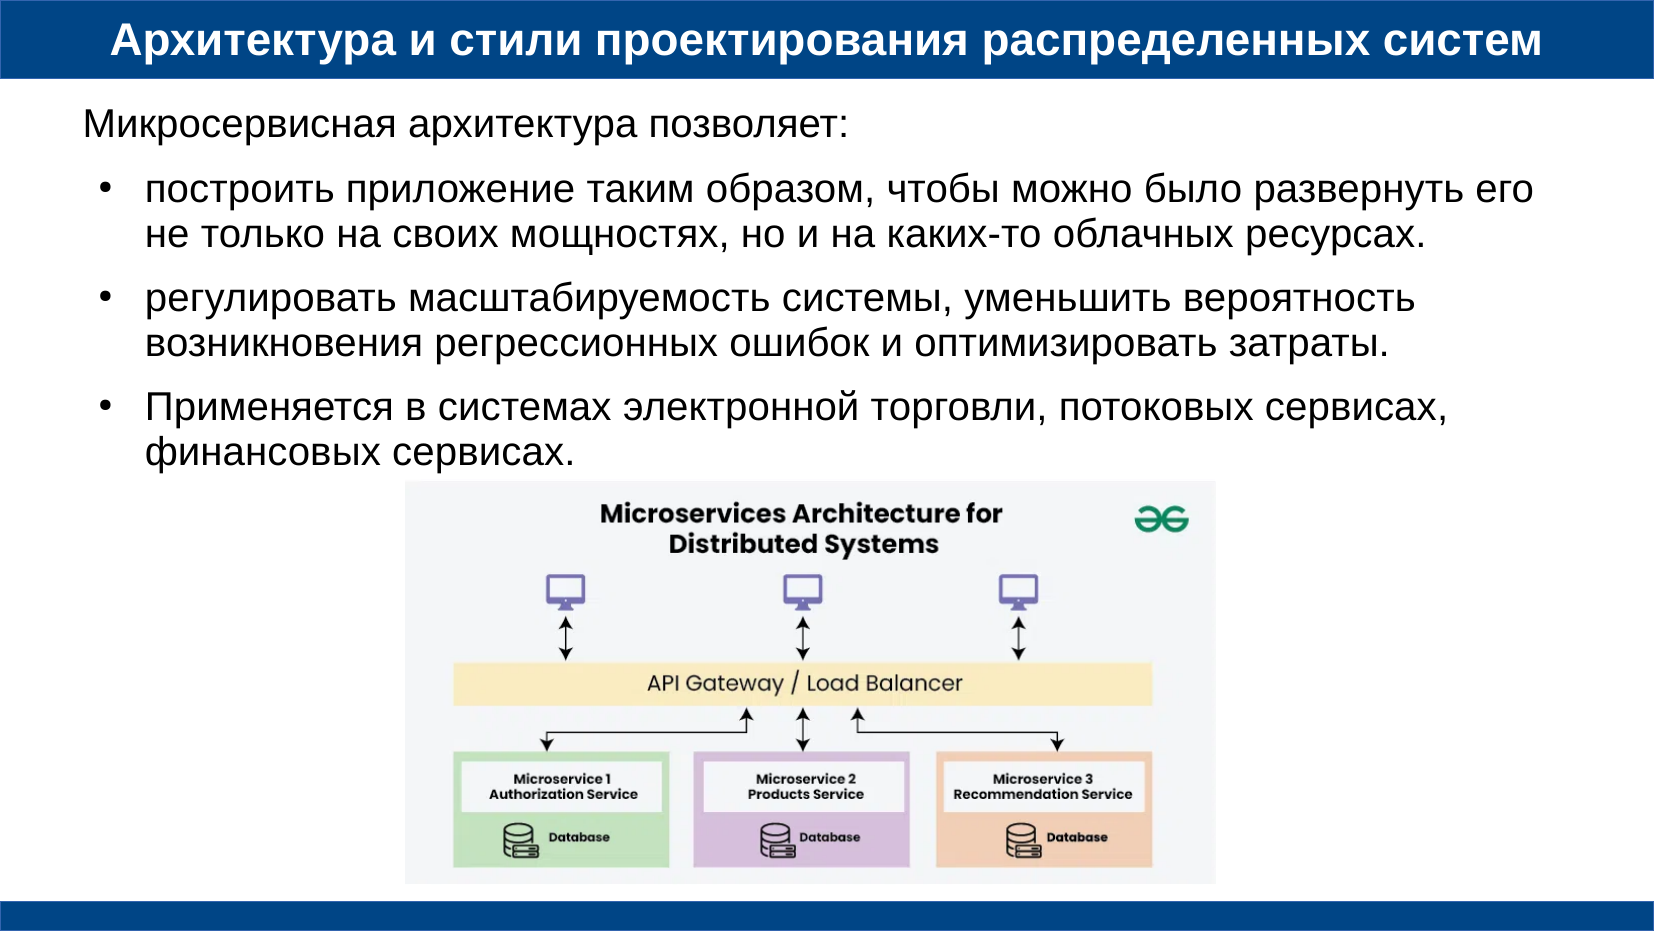

# Архитектура и стили проектирования распределенных систем
Микросервисная архитектура позволяет:
построить приложение таким образом, чтобы можно было развернуть его не только на своих мощностях, но и на каких-то облачных ресурсах.
регулировать масштабируемость системы, уменьшить вероятность возникновения регрессионных ошибок и оптимизировать затраты.
Применяется в системах электронной торговли, потоковых сервисах, финансовых сервисах.